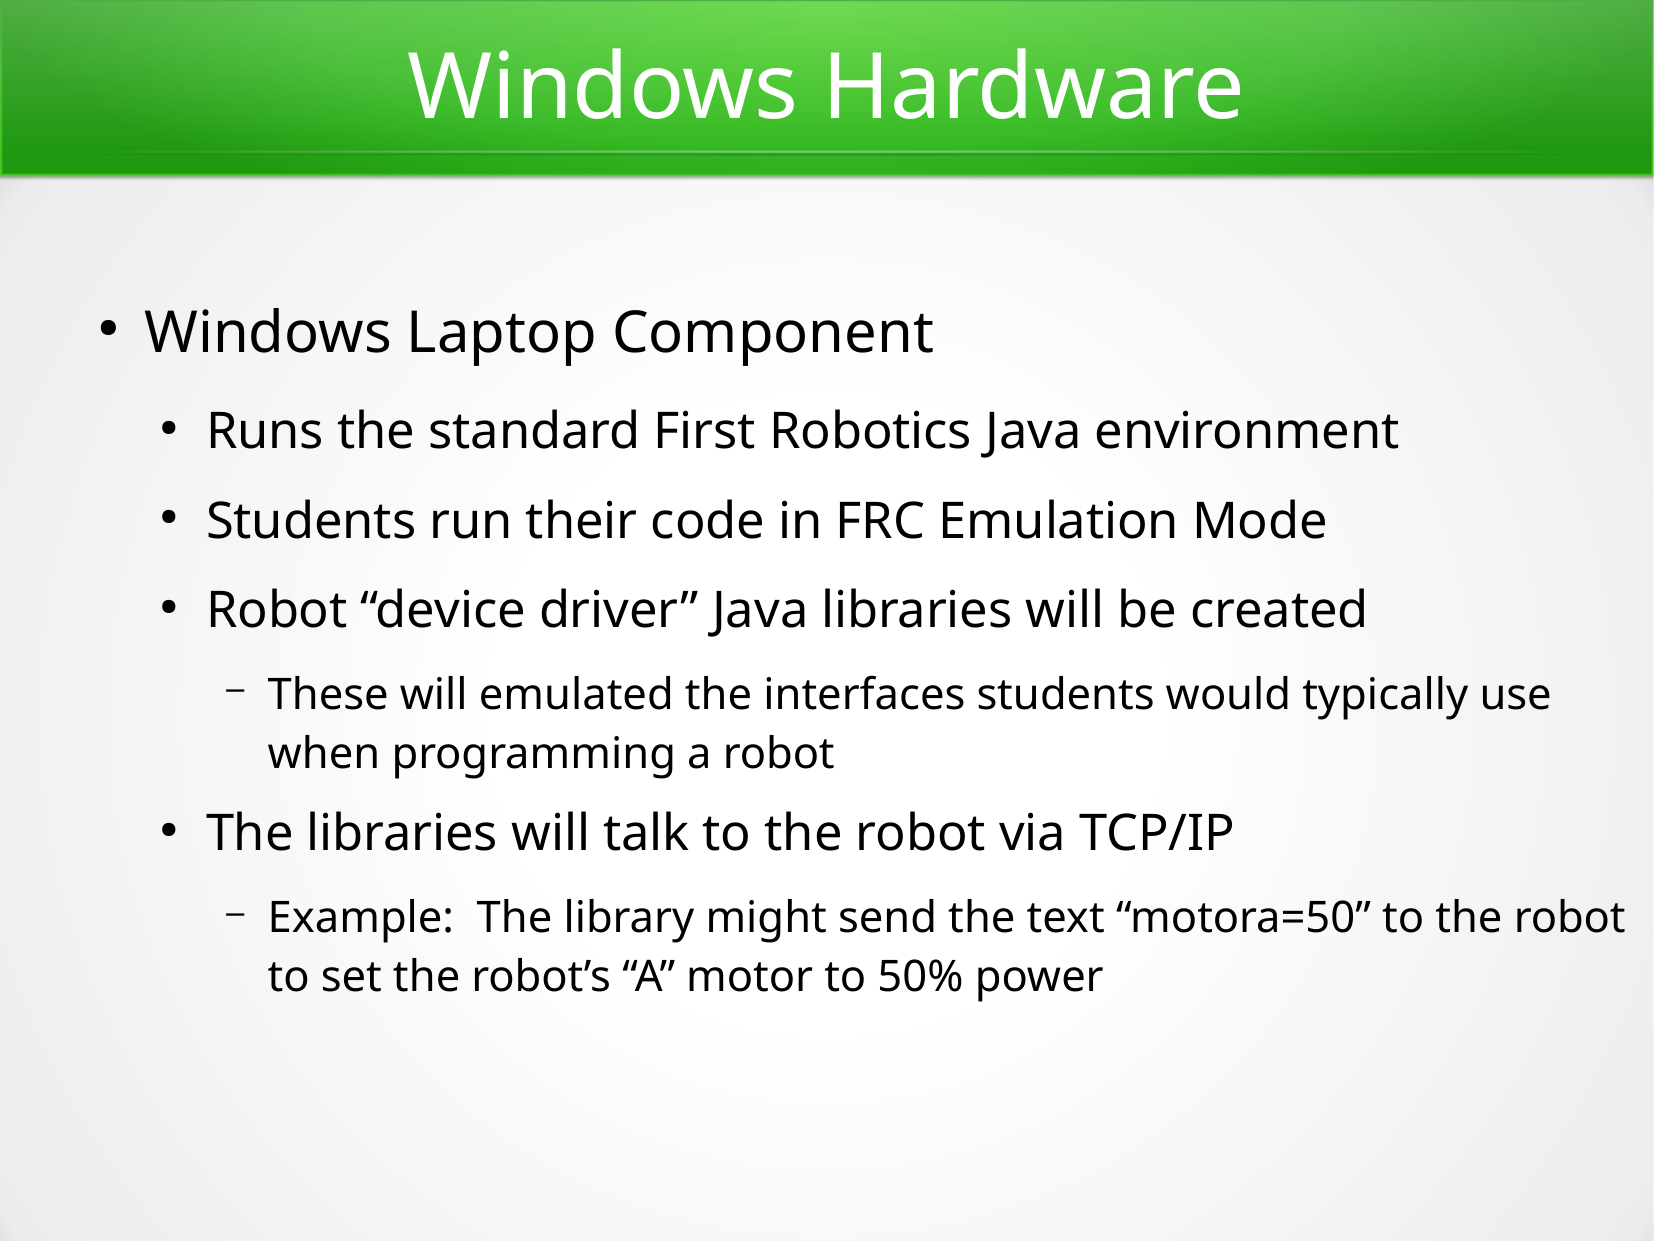

# Windows Hardware
Windows Laptop Component
Runs the standard First Robotics Java environment
Students run their code in FRC Emulation Mode
Robot “device driver” Java libraries will be created
These will emulated the interfaces students would typically use when programming a robot
The libraries will talk to the robot via TCP/IP
Example: The library might send the text “motora=50” to the robot to set the robot’s “A” motor to 50% power